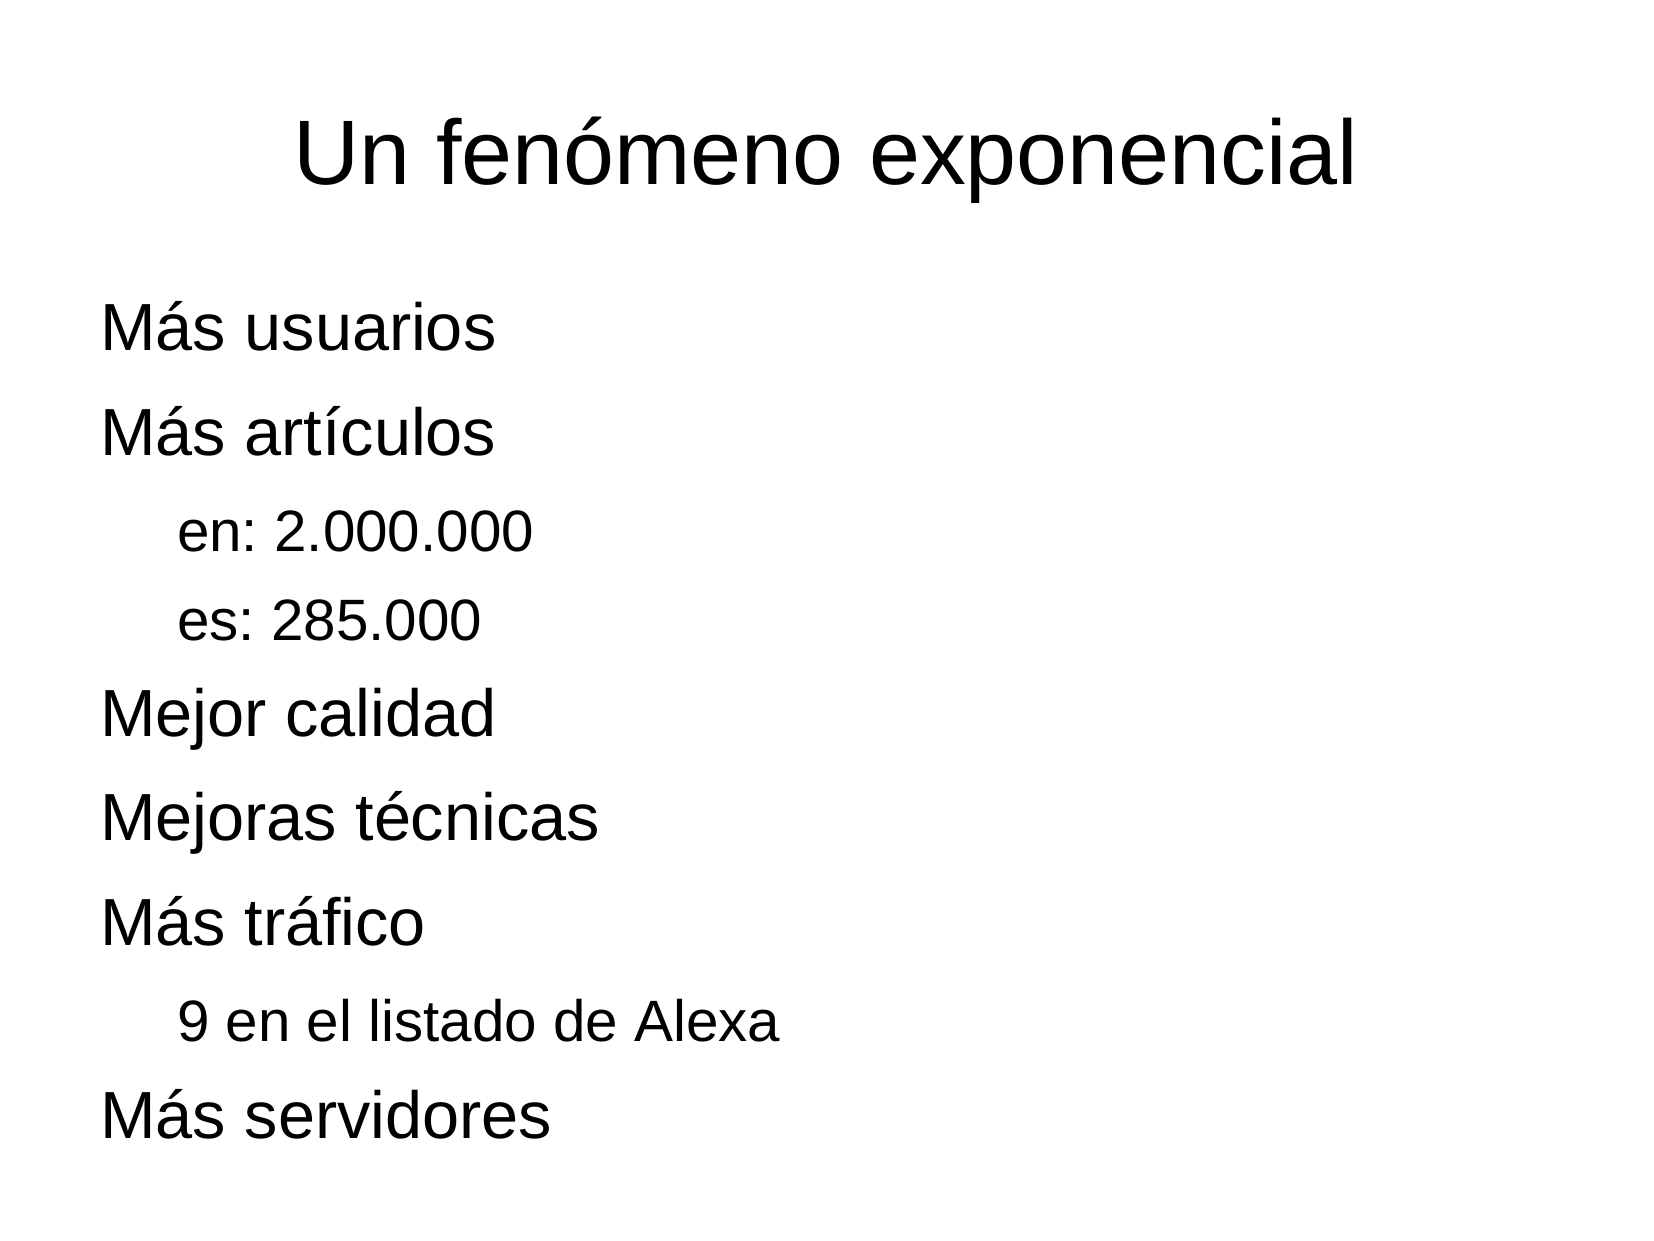

# Un fenómeno exponencial
Más usuarios
Más artículos
en: 2.000.000
es: 285.000
Mejor calidad
Mejoras técnicas
Más tráfico
9 en el listado de Alexa
Más servidores